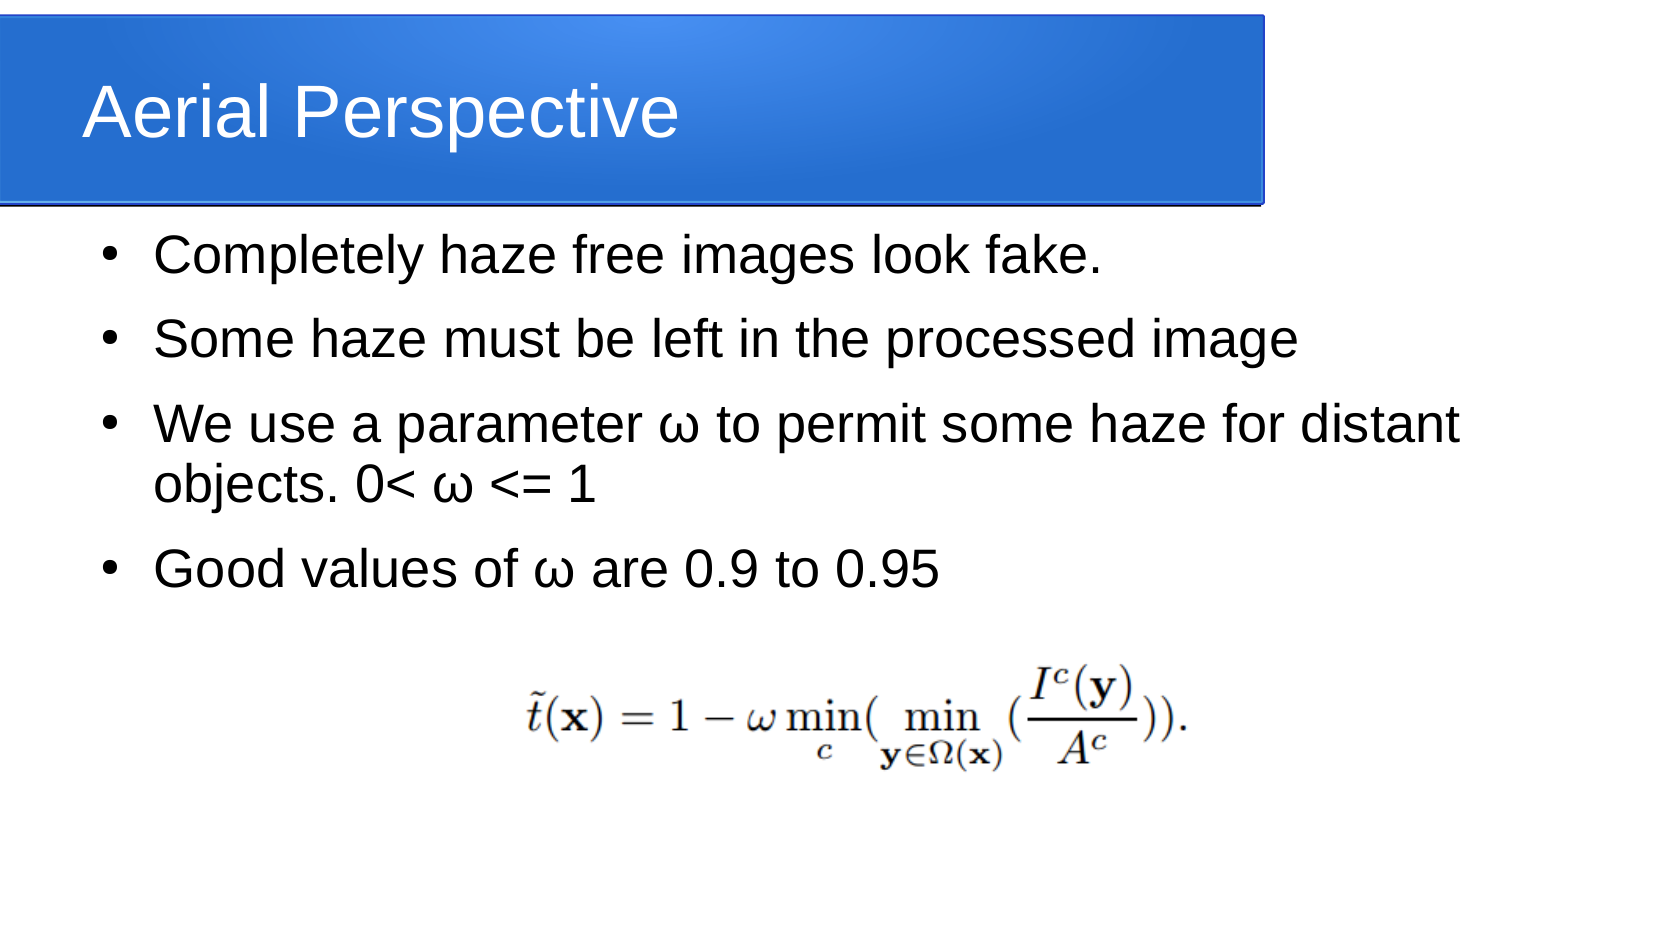

# Aerial Perspective
Completely haze free images look fake.
Some haze must be left in the processed image
We use a parameter ω to permit some haze for distant objects. 0< ω <= 1
Good values of ω are 0.9 to 0.95